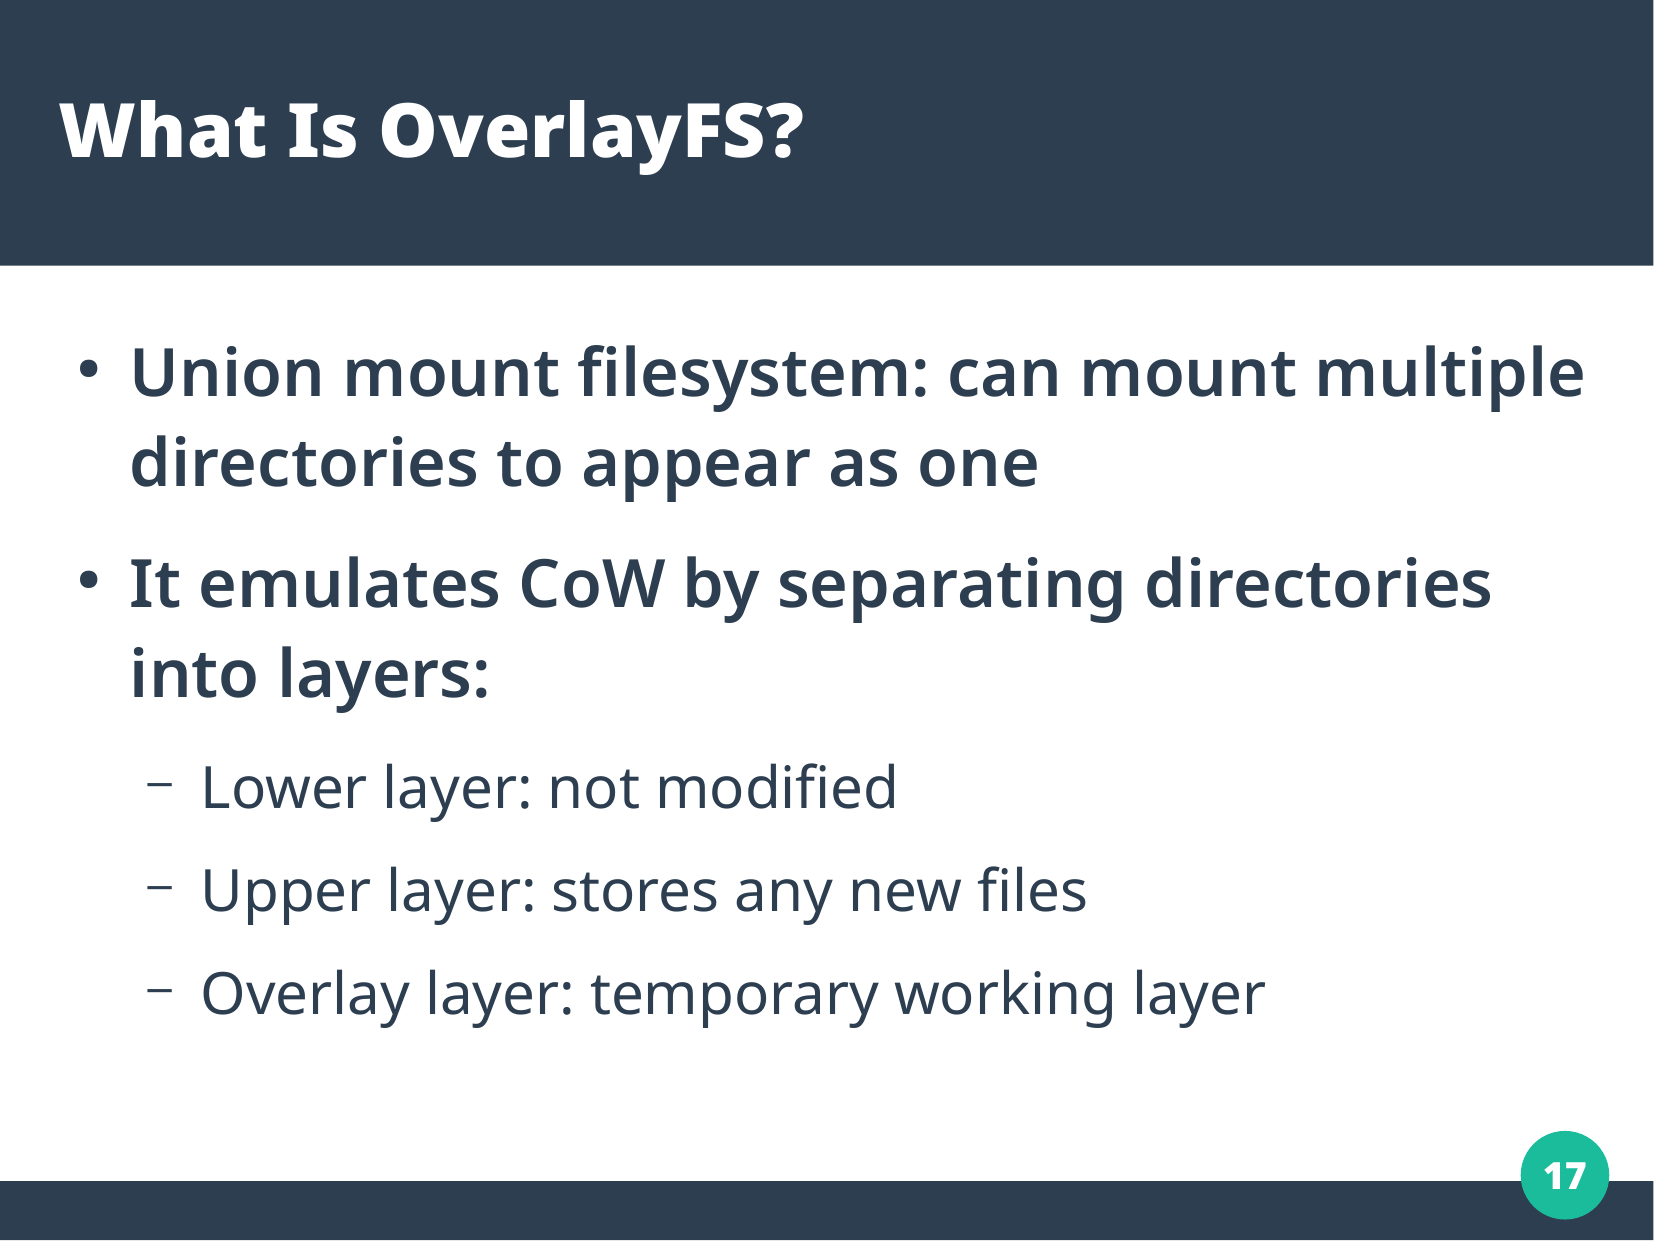

# What Is OverlayFS?
Union mount filesystem: can mount multiple directories to appear as one
It emulates CoW by separating directories into layers:
Lower layer: not modified
Upper layer: stores any new files
Overlay layer: temporary working layer
17